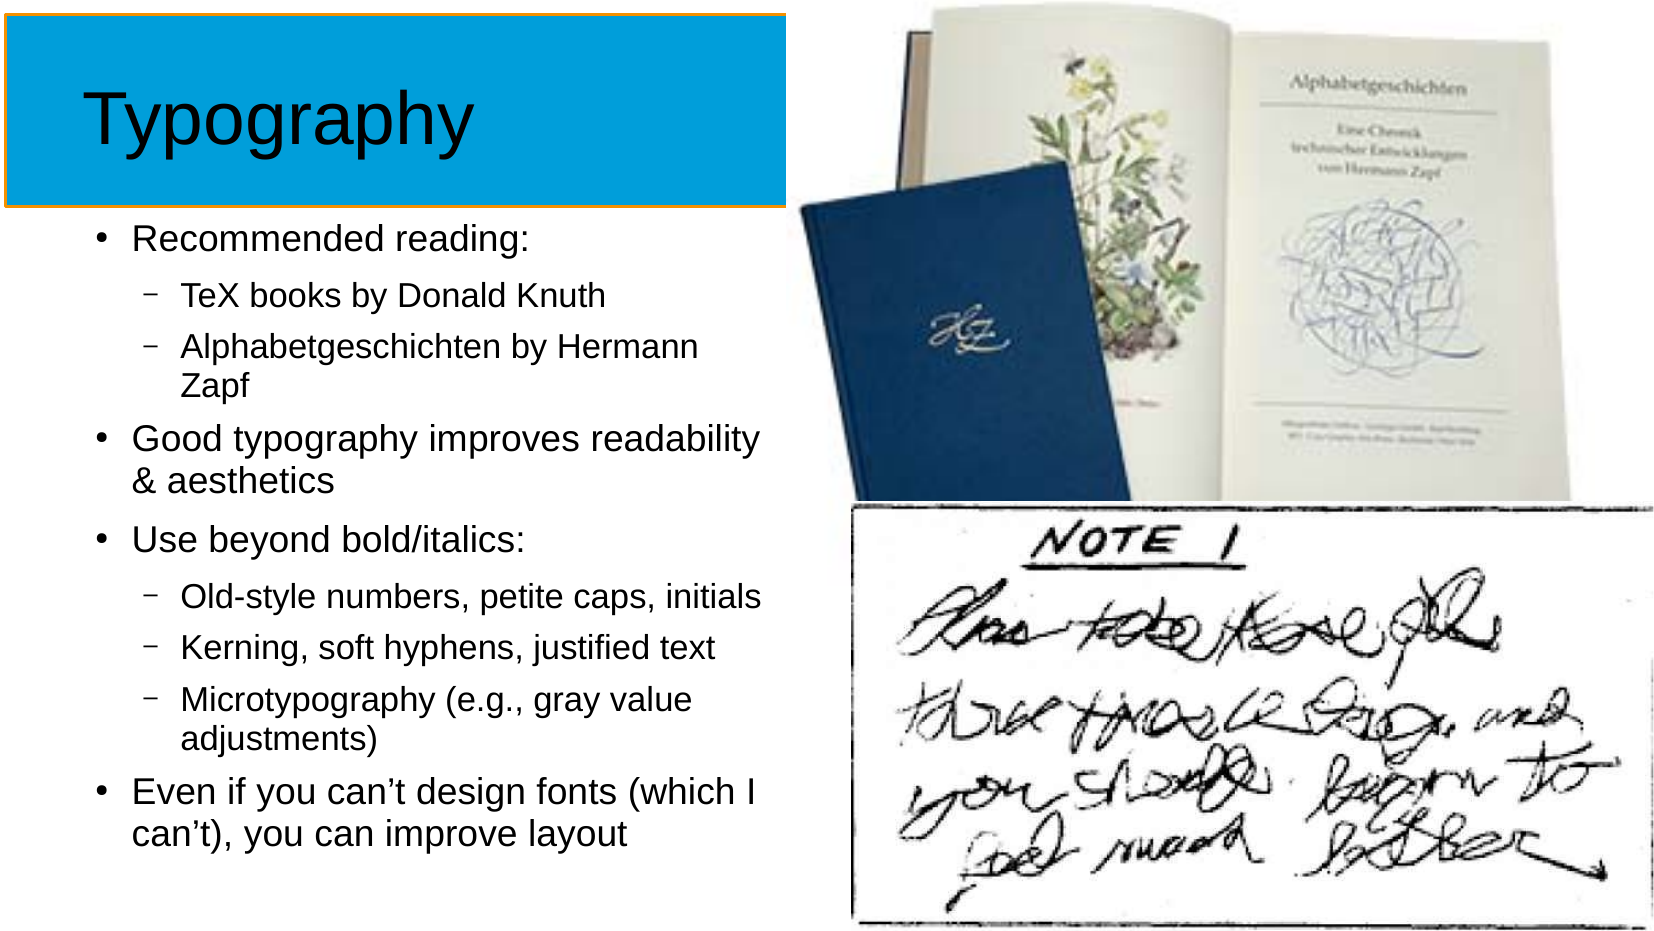

# Typography
Recommended reading:
TeX books by Donald Knuth
Alphabetgeschichten by Hermann Zapf
Good typography improves readability & aesthetics
Use beyond bold/italics:
Old-style numbers, petite caps, initials
Kerning, soft hyphens, justified text
Microtypography (e.g., gray value adjustments)
Even if you can’t design fonts (which I can’t), you can improve layout